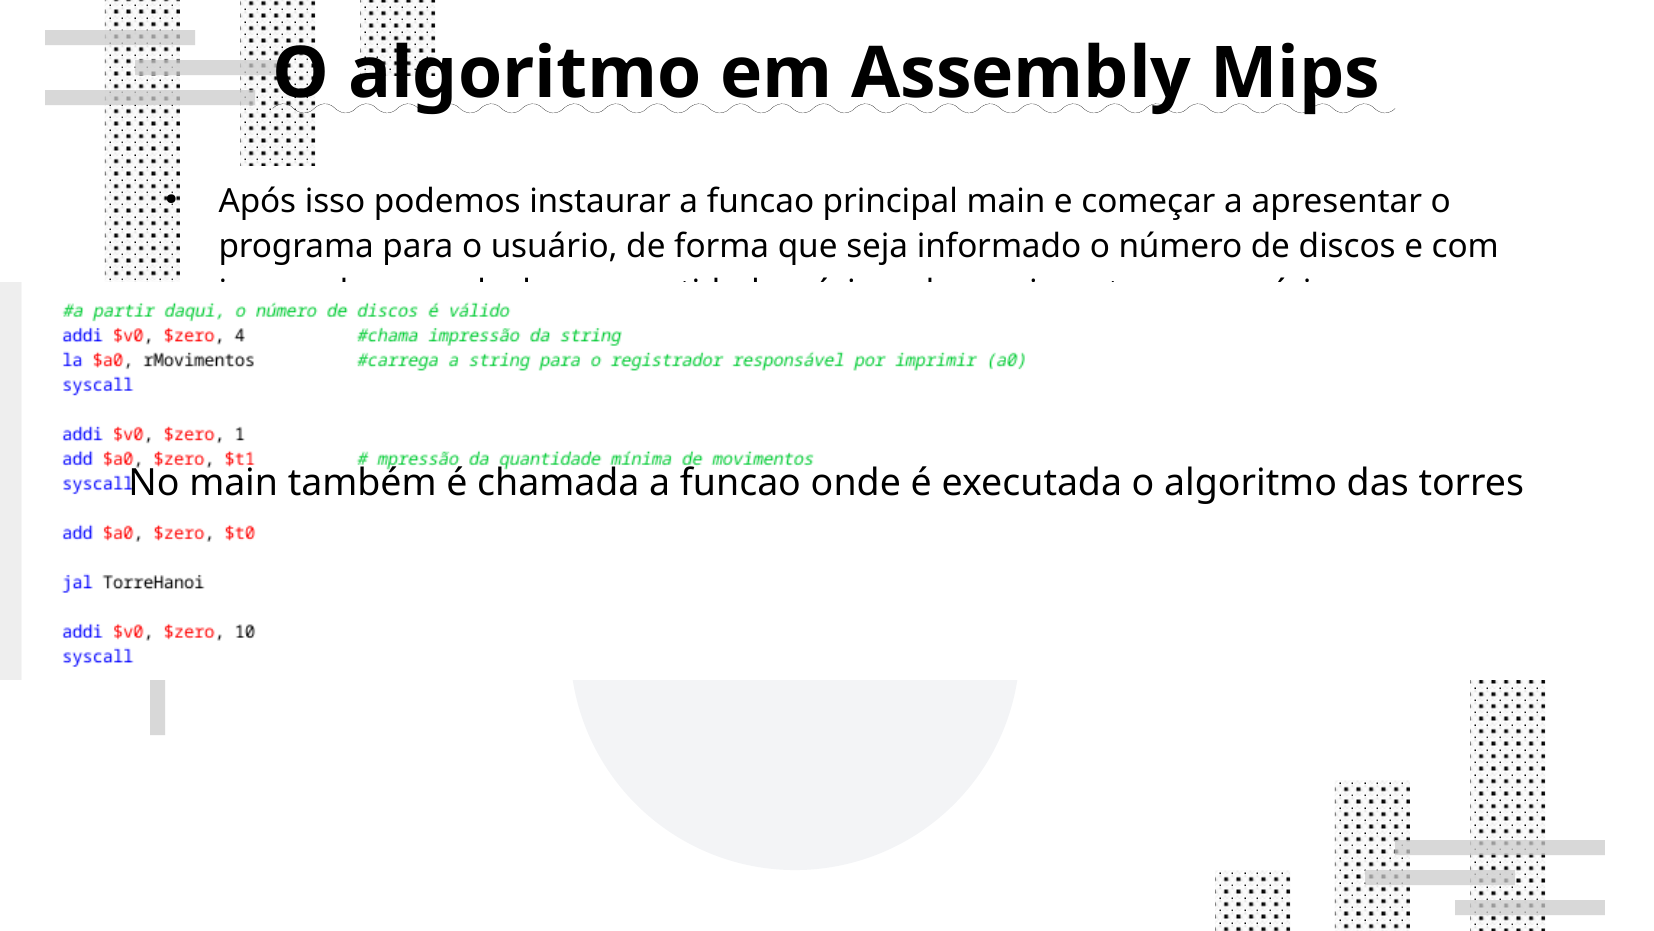

# O algoritmo em Assembly Mips
Após isso podemos instaurar a funcao principal main e começar a apresentar o programa para o usuário, de forma que seja informado o número de discos e com isso podemos calcular a quantidade mínima de movimentos necessário e informar
Assim como mostra e faz o main do código abaixo:
No main também é chamada a funcao onde é executada o algoritmo das torres